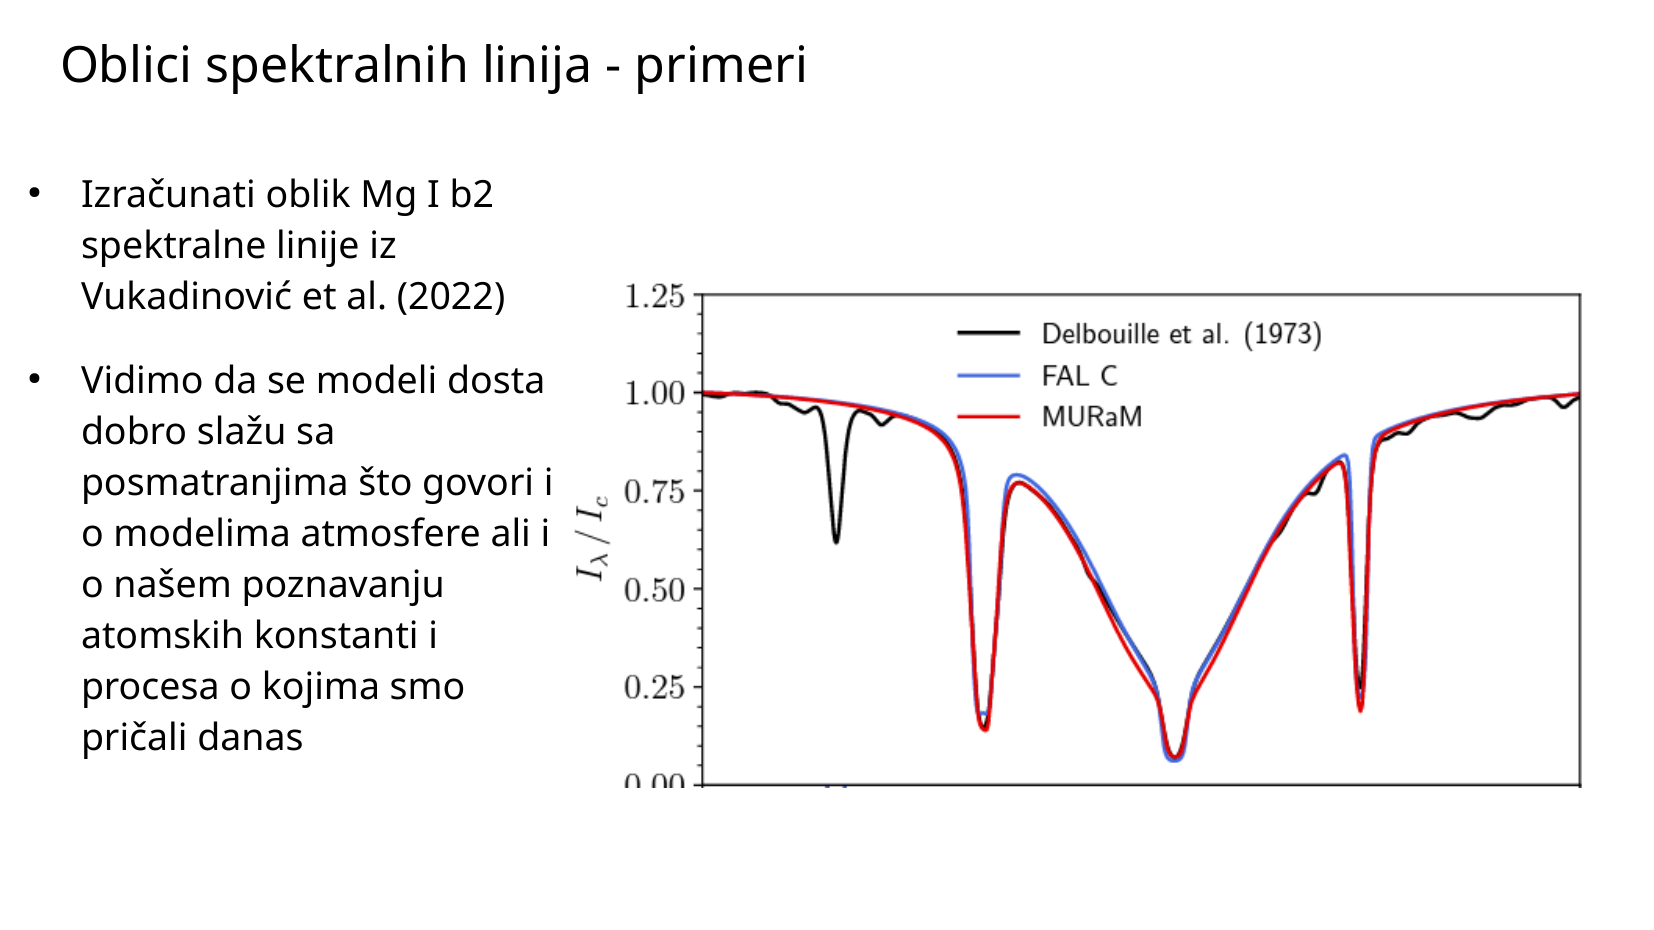

# Oblici spektralnih linija - primeri
Izračunati oblik Mg I b2 spektralne linije iz Vukadinović et al. (2022)
Vidimo da se modeli dosta dobro slažu sa posmatranjima što govori i o modelima atmosfere ali i o našem poznavanju atomskih konstanti i procesa o kojima smo pričali danas